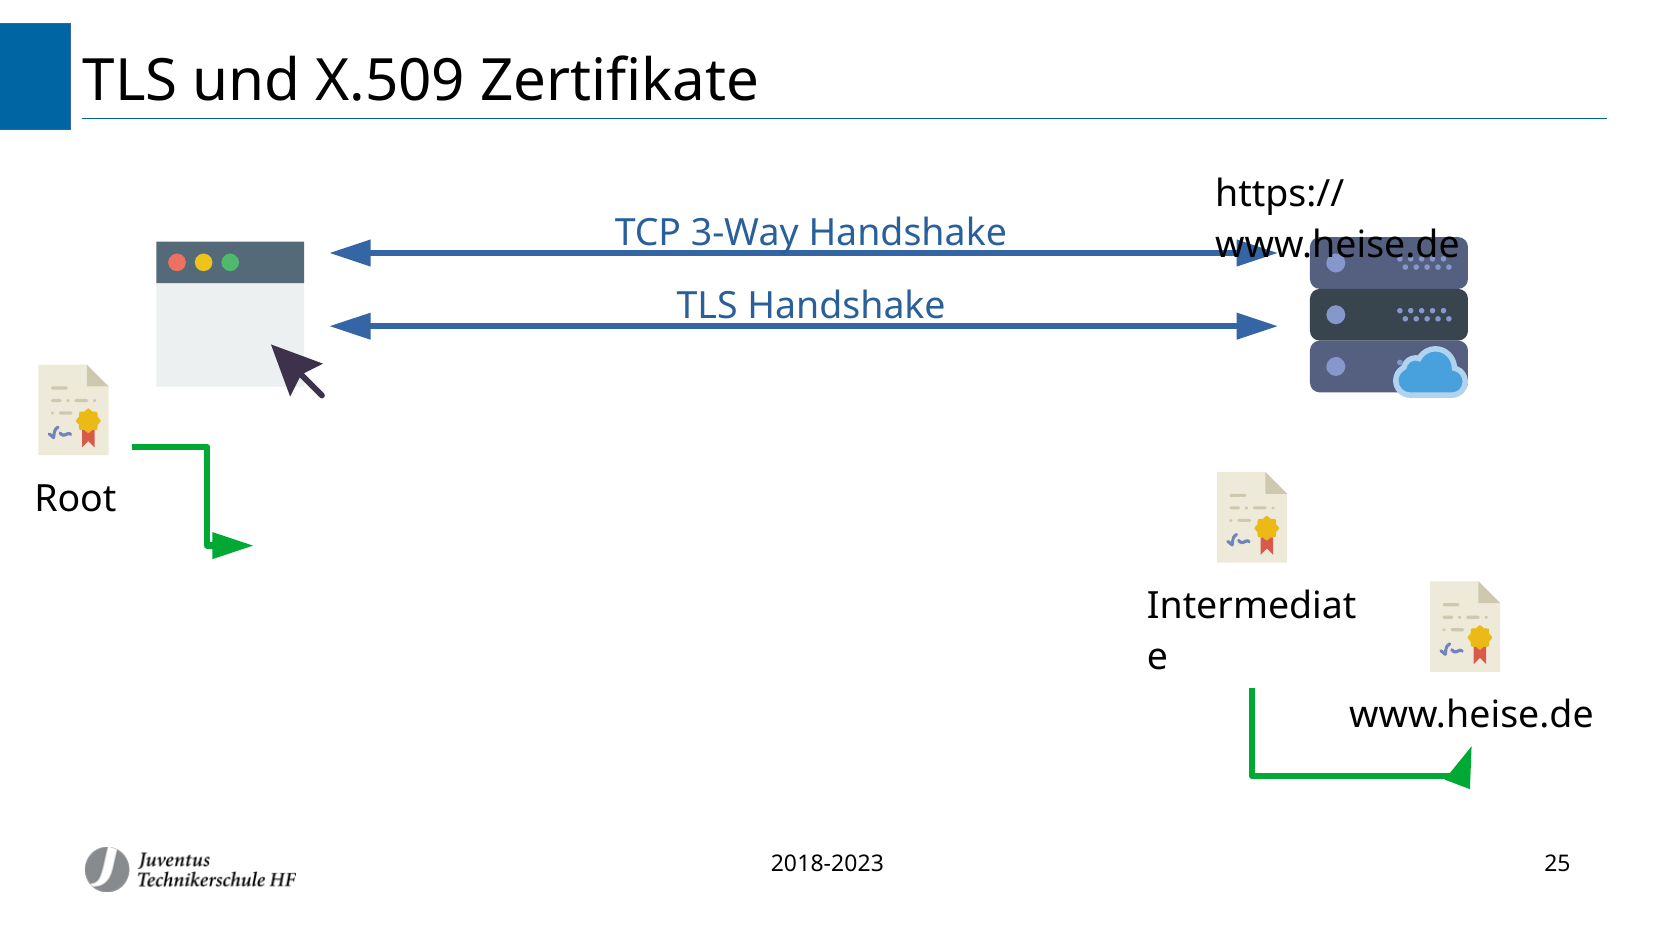

# TLS und X.509 Zertifikate
https://www.heise.de
TCP 3-Way Handshake
TLS Handshake
Root
Intermediate
www.heise.de
2018-2023
25